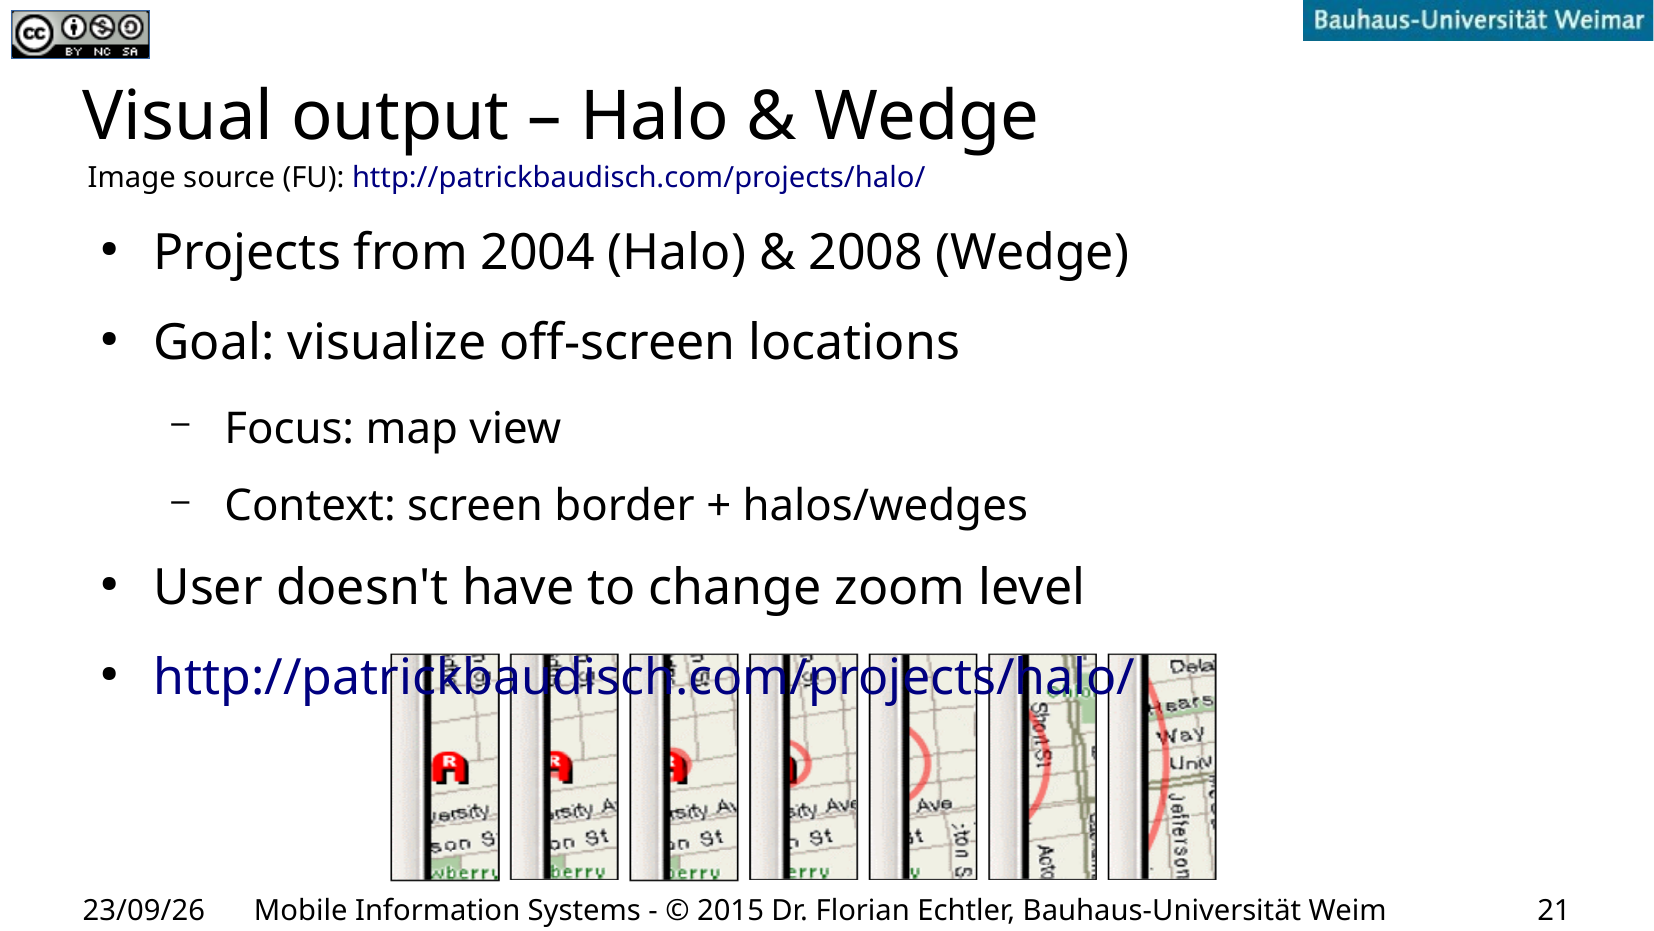

# Visual output – Halo & Wedge
Image source (FU): http://patrickbaudisch.com/projects/halo/
Projects from 2004 (Halo) & 2008 (Wedge)
Goal: visualize off-screen locations
Focus: map view
Context: screen border + halos/wedges
User doesn't have to change zoom level
http://patrickbaudisch.com/projects/halo/
Mobile Information Systems - © 2015 Dr. Florian Echtler, Bauhaus-Universität Weimar
21